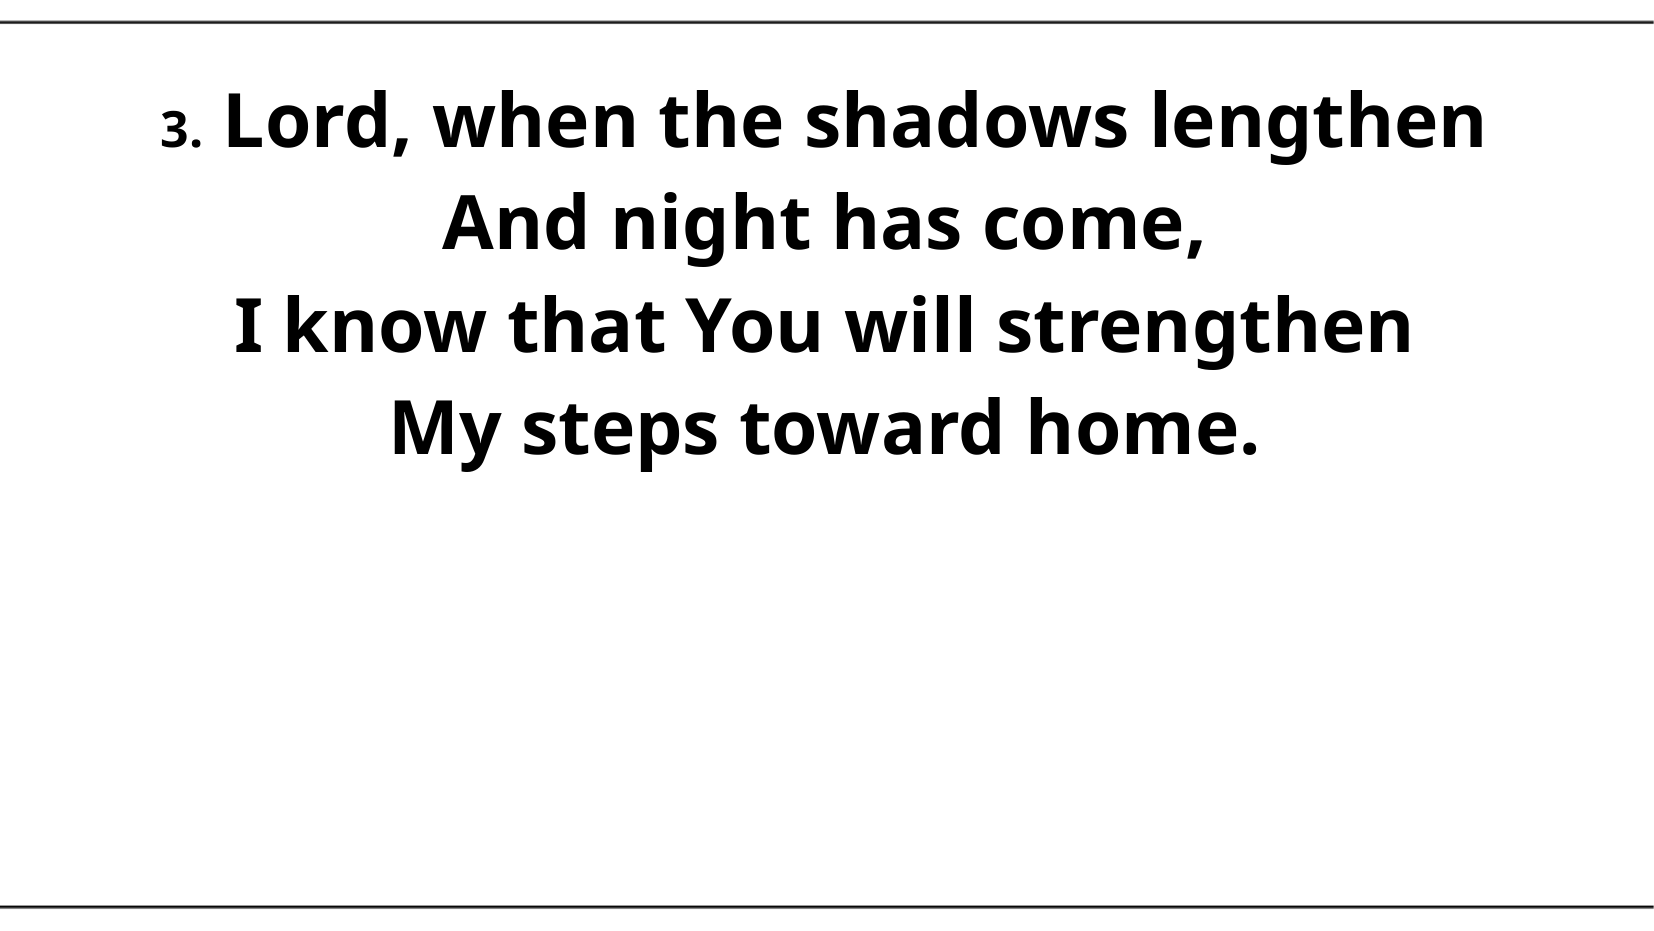

3. Lord, when the shadows lengthen
And night has come,
I know that You will strengthen
My steps toward home.